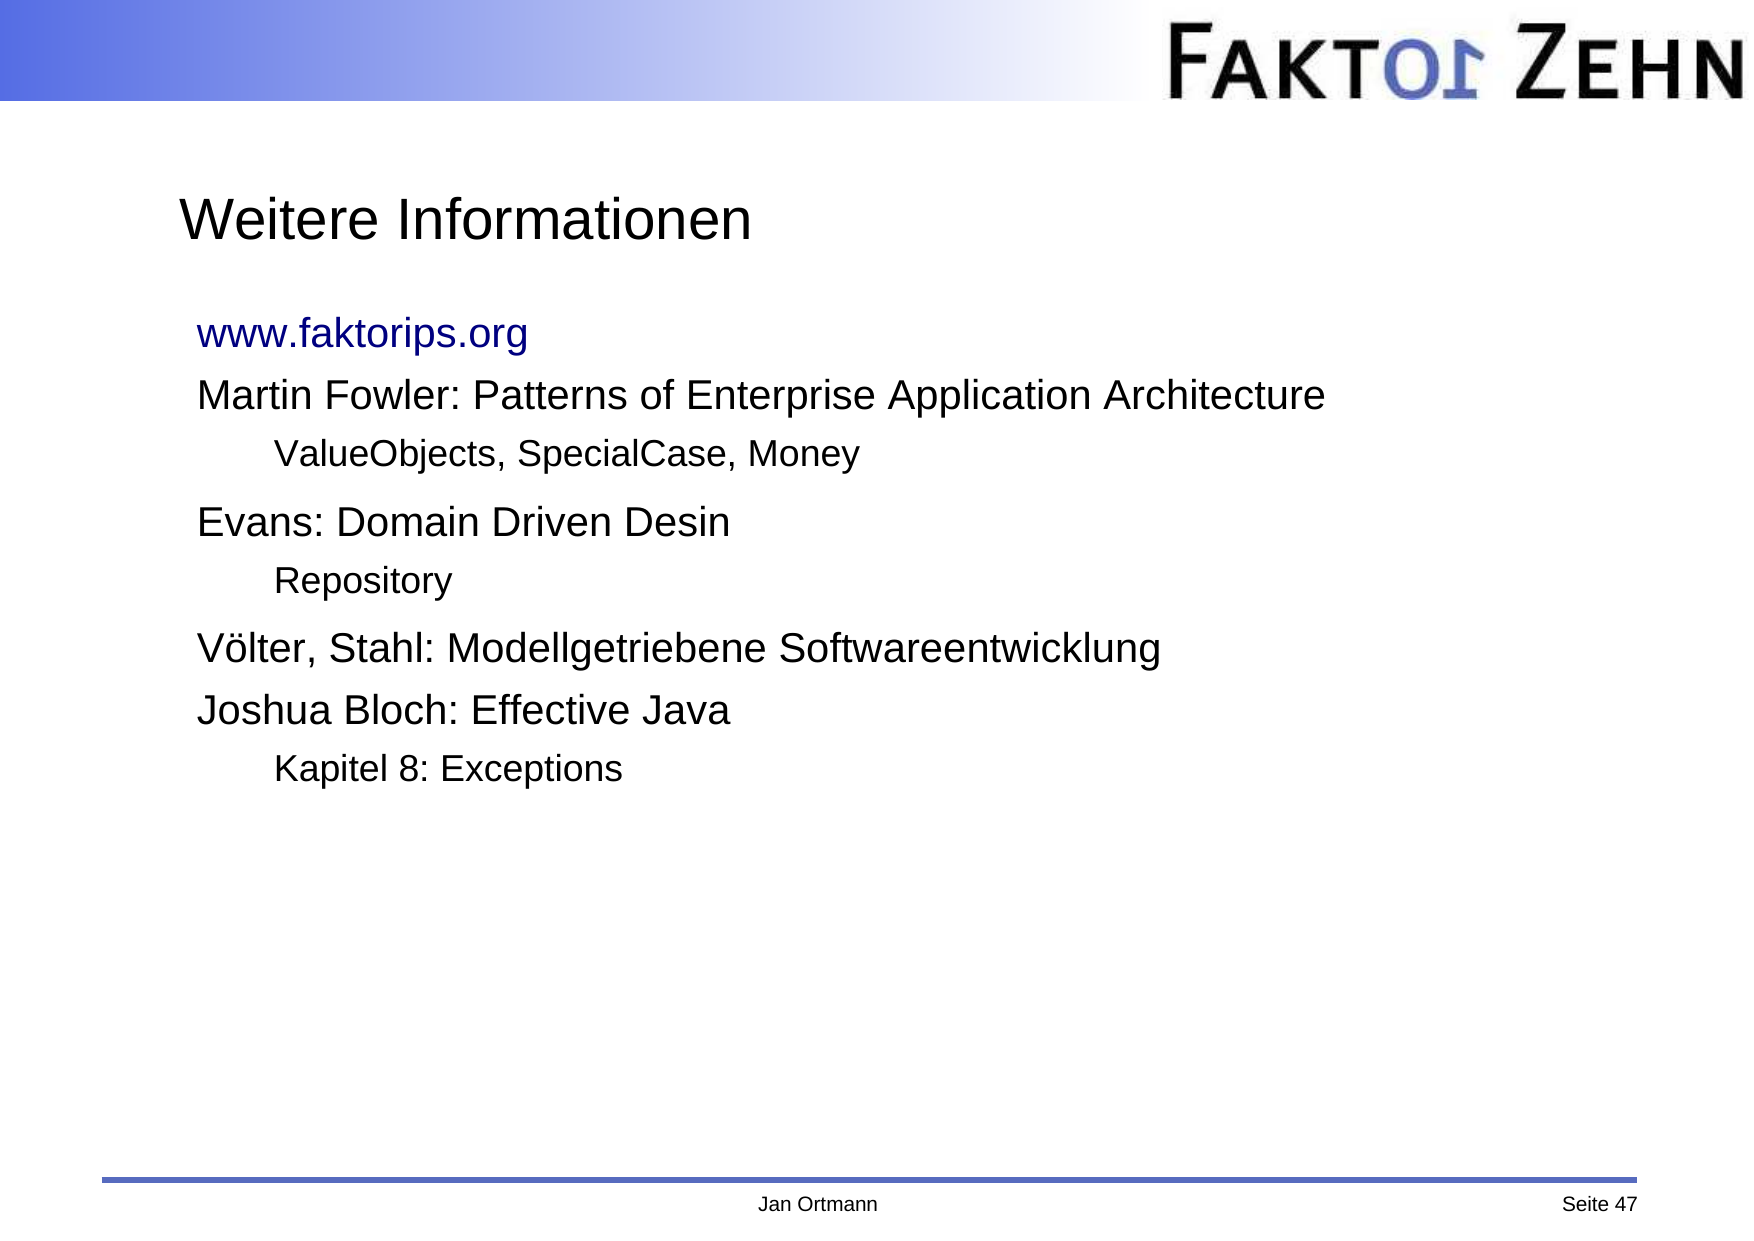

# Weitere Informationen
www.faktorips.org
Martin Fowler: Patterns of Enterprise Application Architecture
ValueObjects, SpecialCase, Money
Evans: Domain Driven Desin
Repository
Völter, Stahl: Modellgetriebene Softwareentwicklung
Joshua Bloch: Effective Java
Kapitel 8: Exceptions